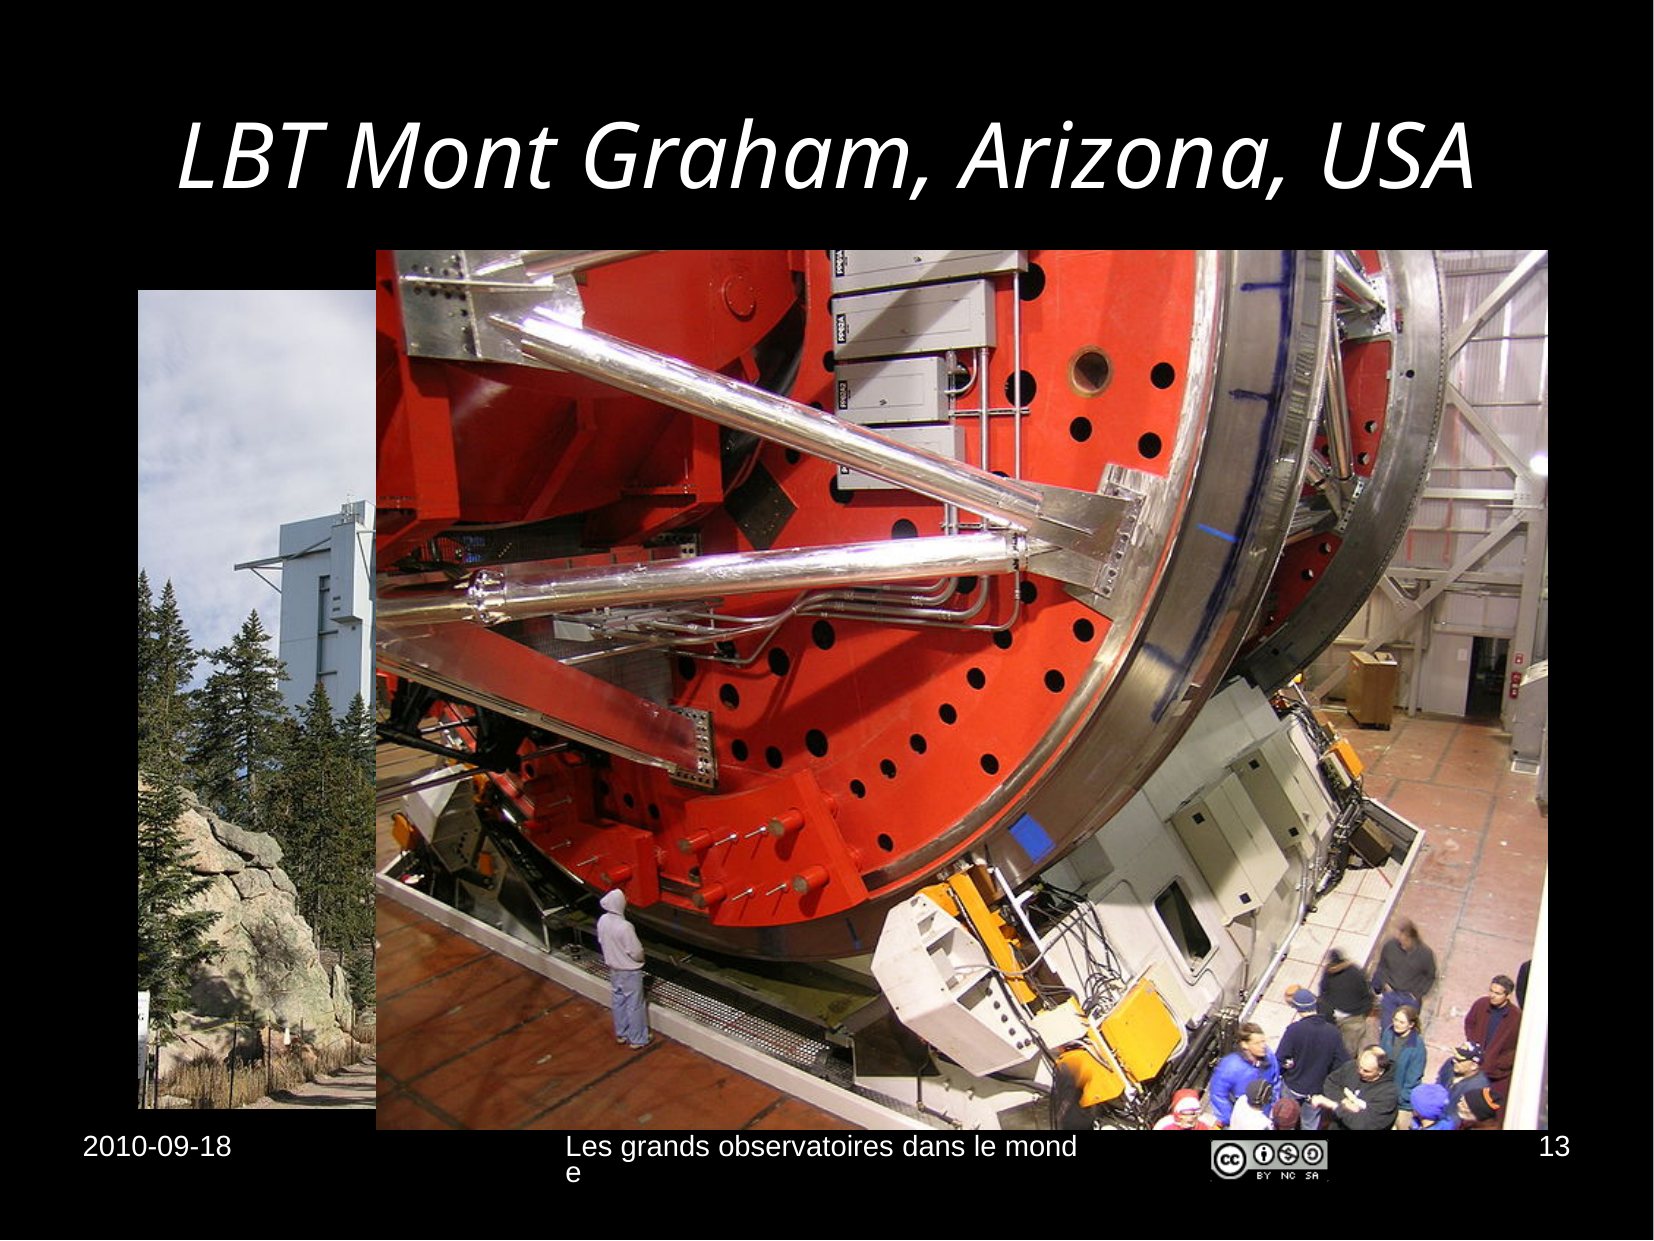

# LBT Mont Graham, Arizona, USA
Large Binocular Telescope (LBT)
3170 m d'altitude
2 miroirs de 8,4 mètres de diamètre ~ 11,8 mètres
2010-09-18
Les grands observatoires dans le monde
13